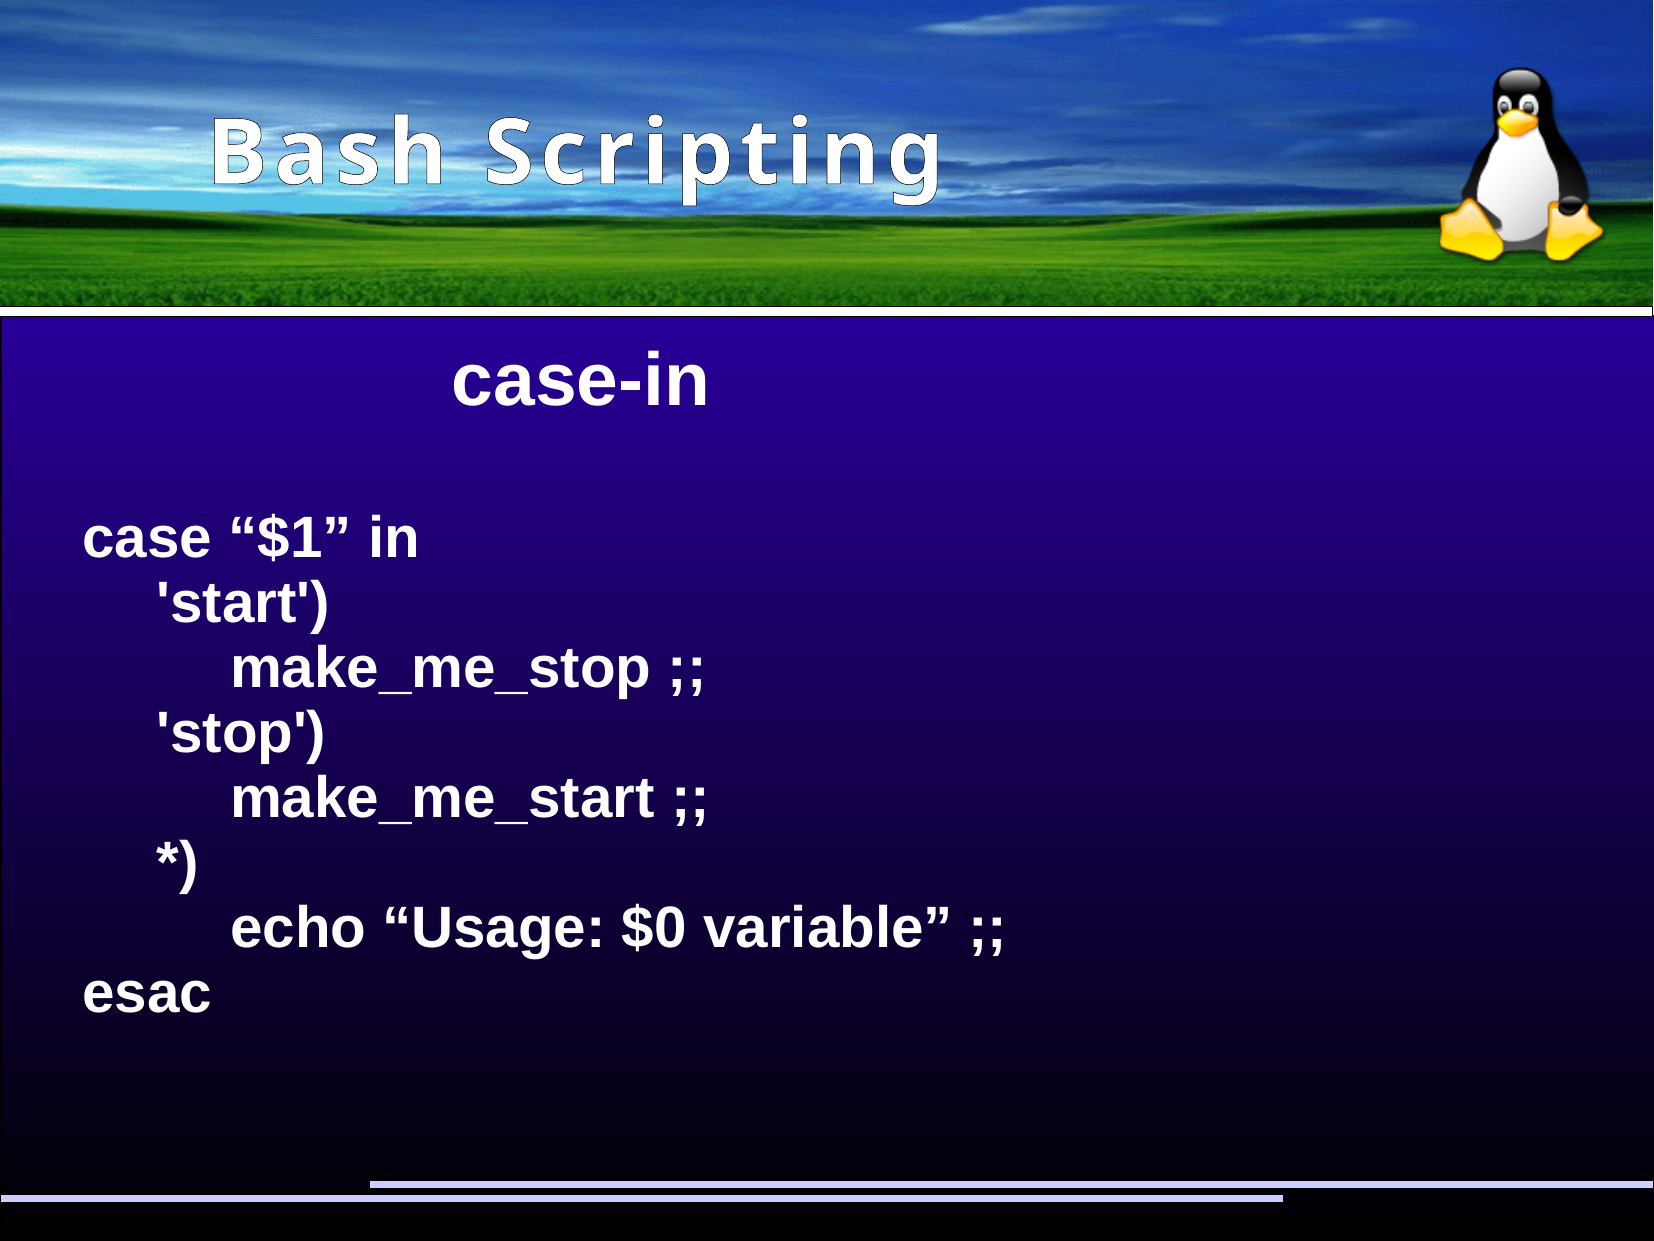

# Bash Scripting
						case-in
	case “$1” in
		'start')
			make_me_stop ;;
		'stop')
			make_me_start ;;
		*)
			echo “Usage: $0 variable”	;;
	esac